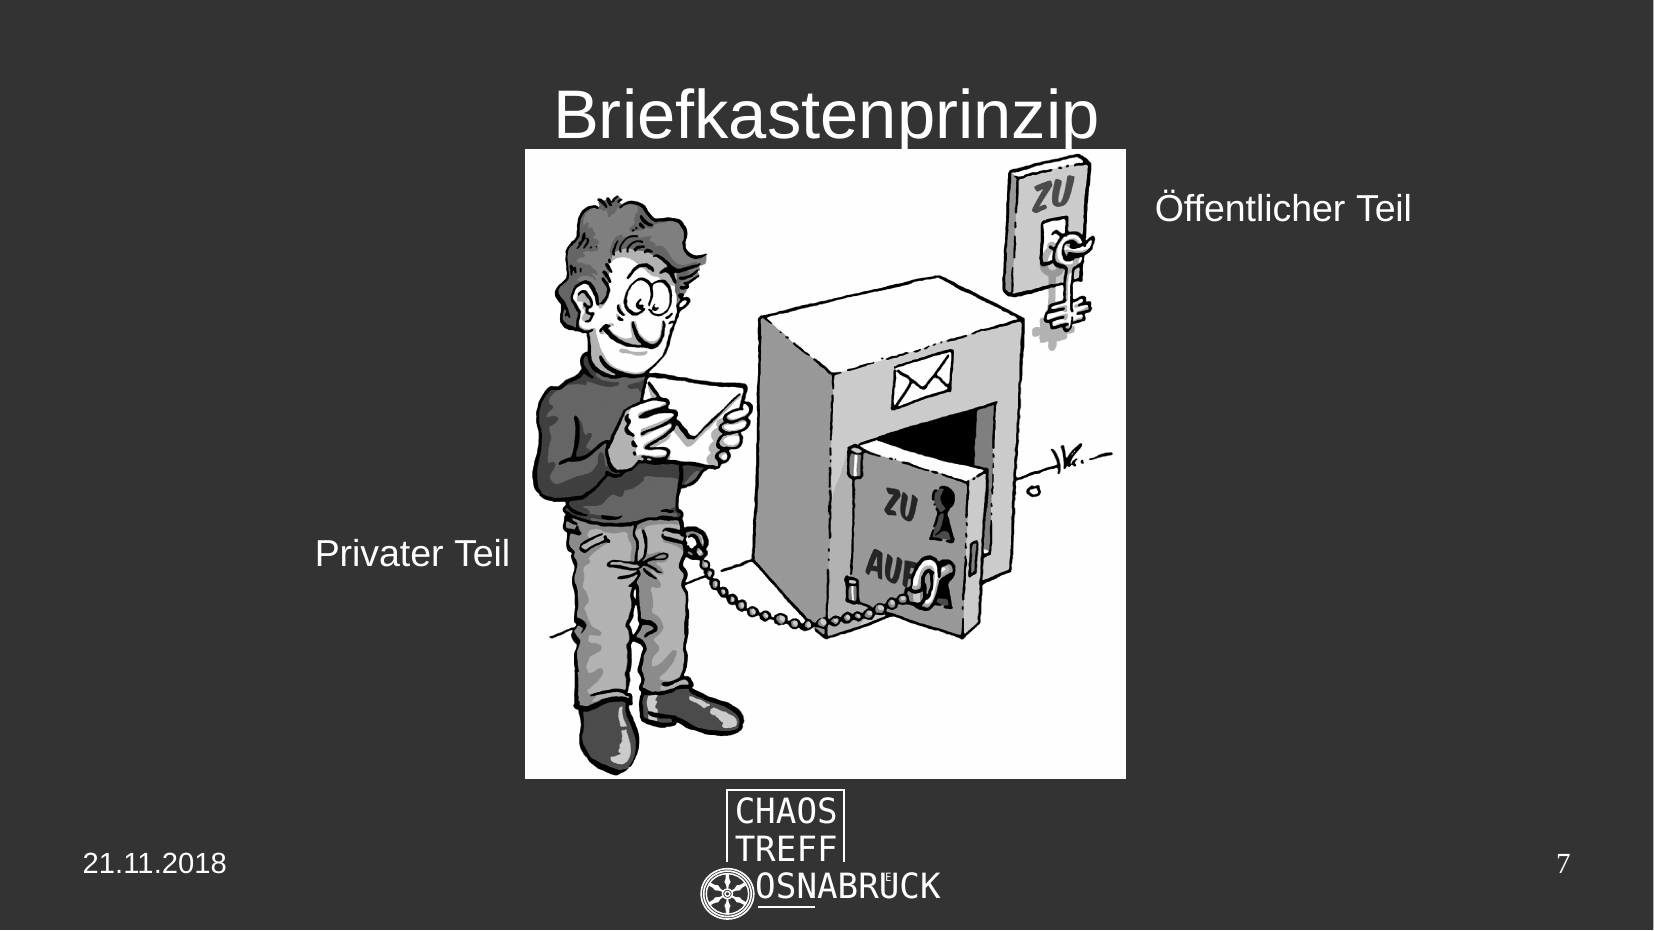

# Briefkastenprinzip
Öffentlicher Teil
Privater Teil
7